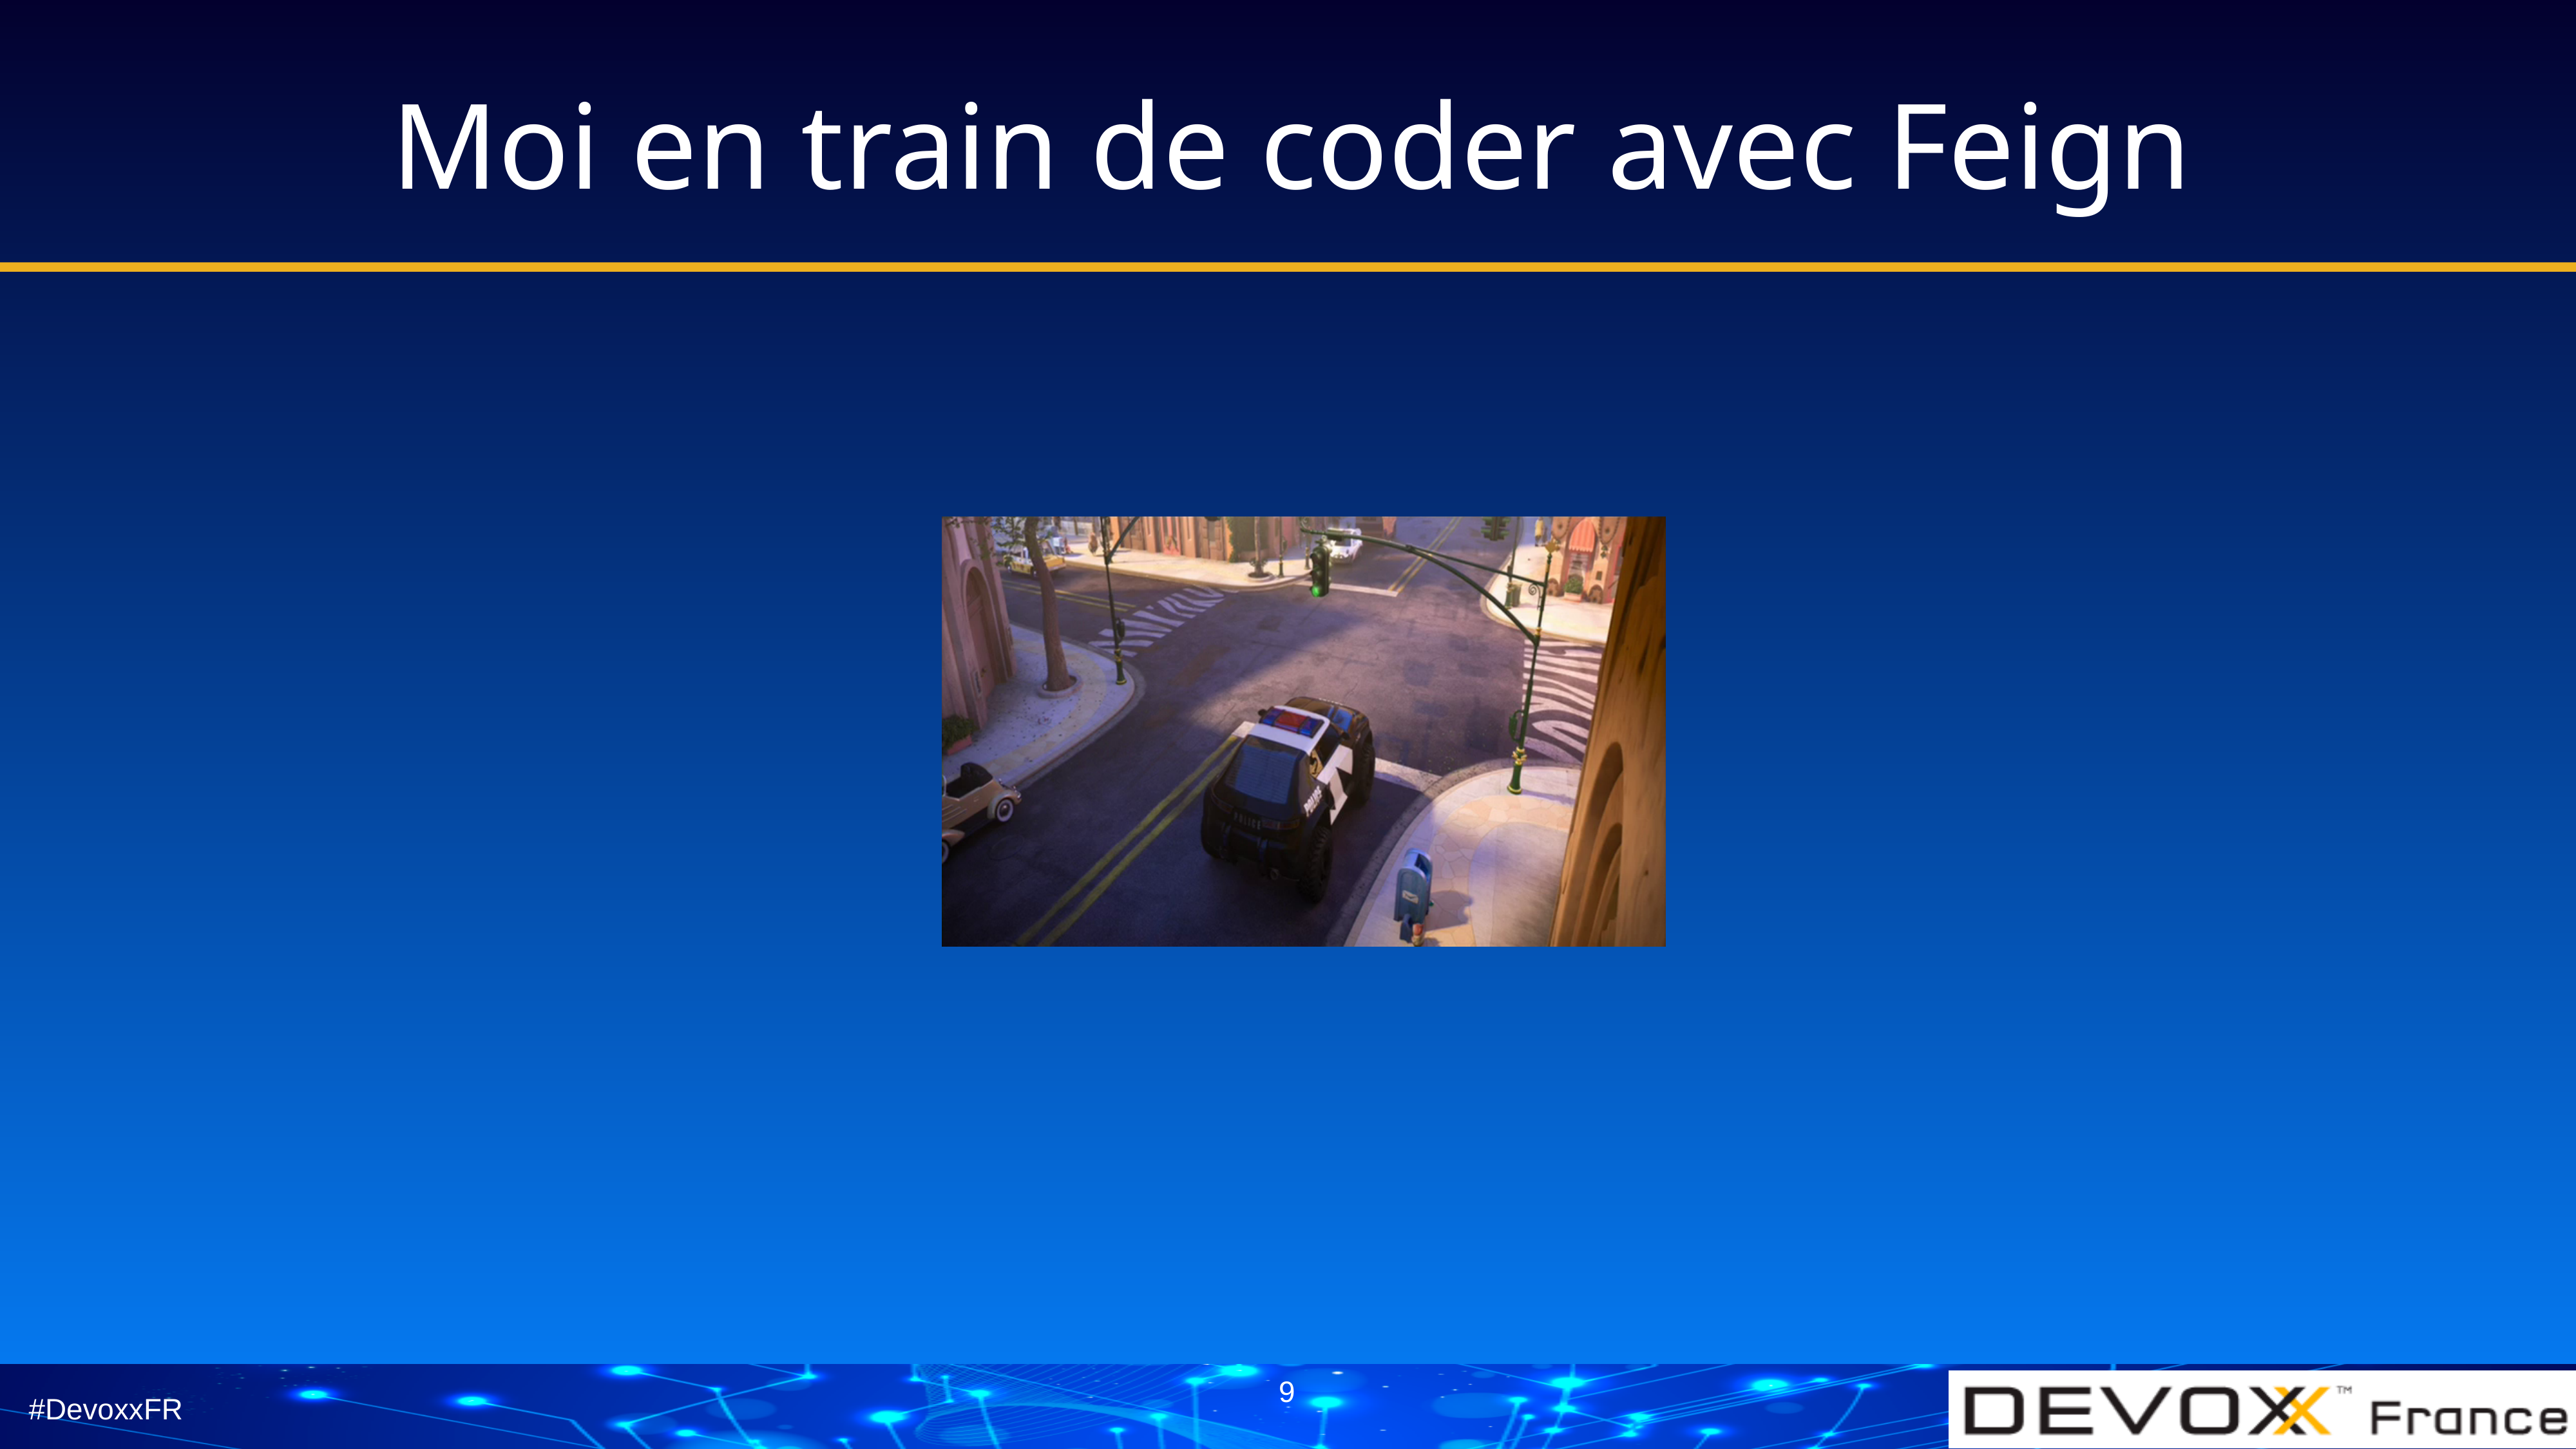

# Moi en train de coder avec Feign
9